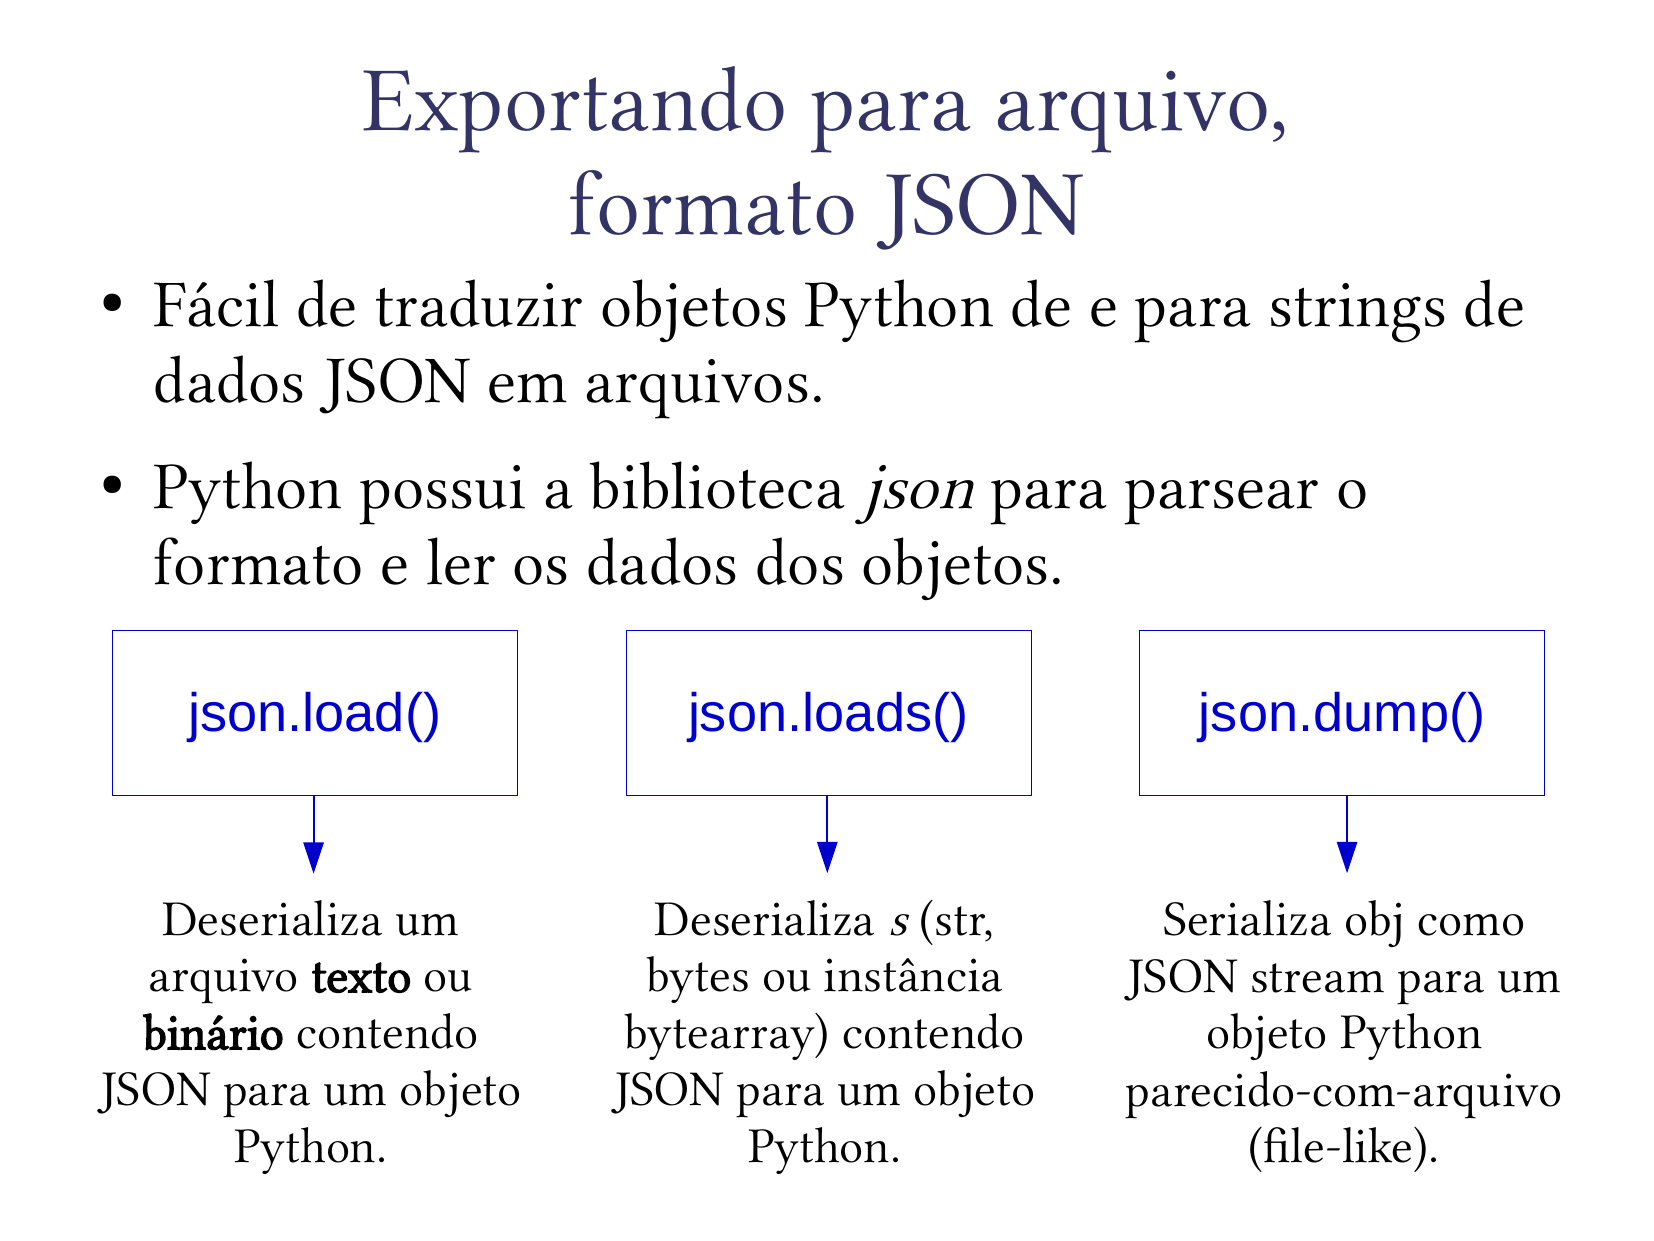

# Exportando para arquivo, formato JSON
Fácil de traduzir objetos Python de e para strings de dados JSON em arquivos.
Python possui a biblioteca json para parsear o formato e ler os dados dos objetos.
json.load()
json.loads()
json.dump()
Deserializa um arquivo texto ou binário contendo JSON para um objeto Python.
Deserializa s (str, bytes ou instância bytearray) contendo JSON para um objeto Python.
Serializa obj como JSON stream para um objeto Python parecido-com-arquivo (file-like).